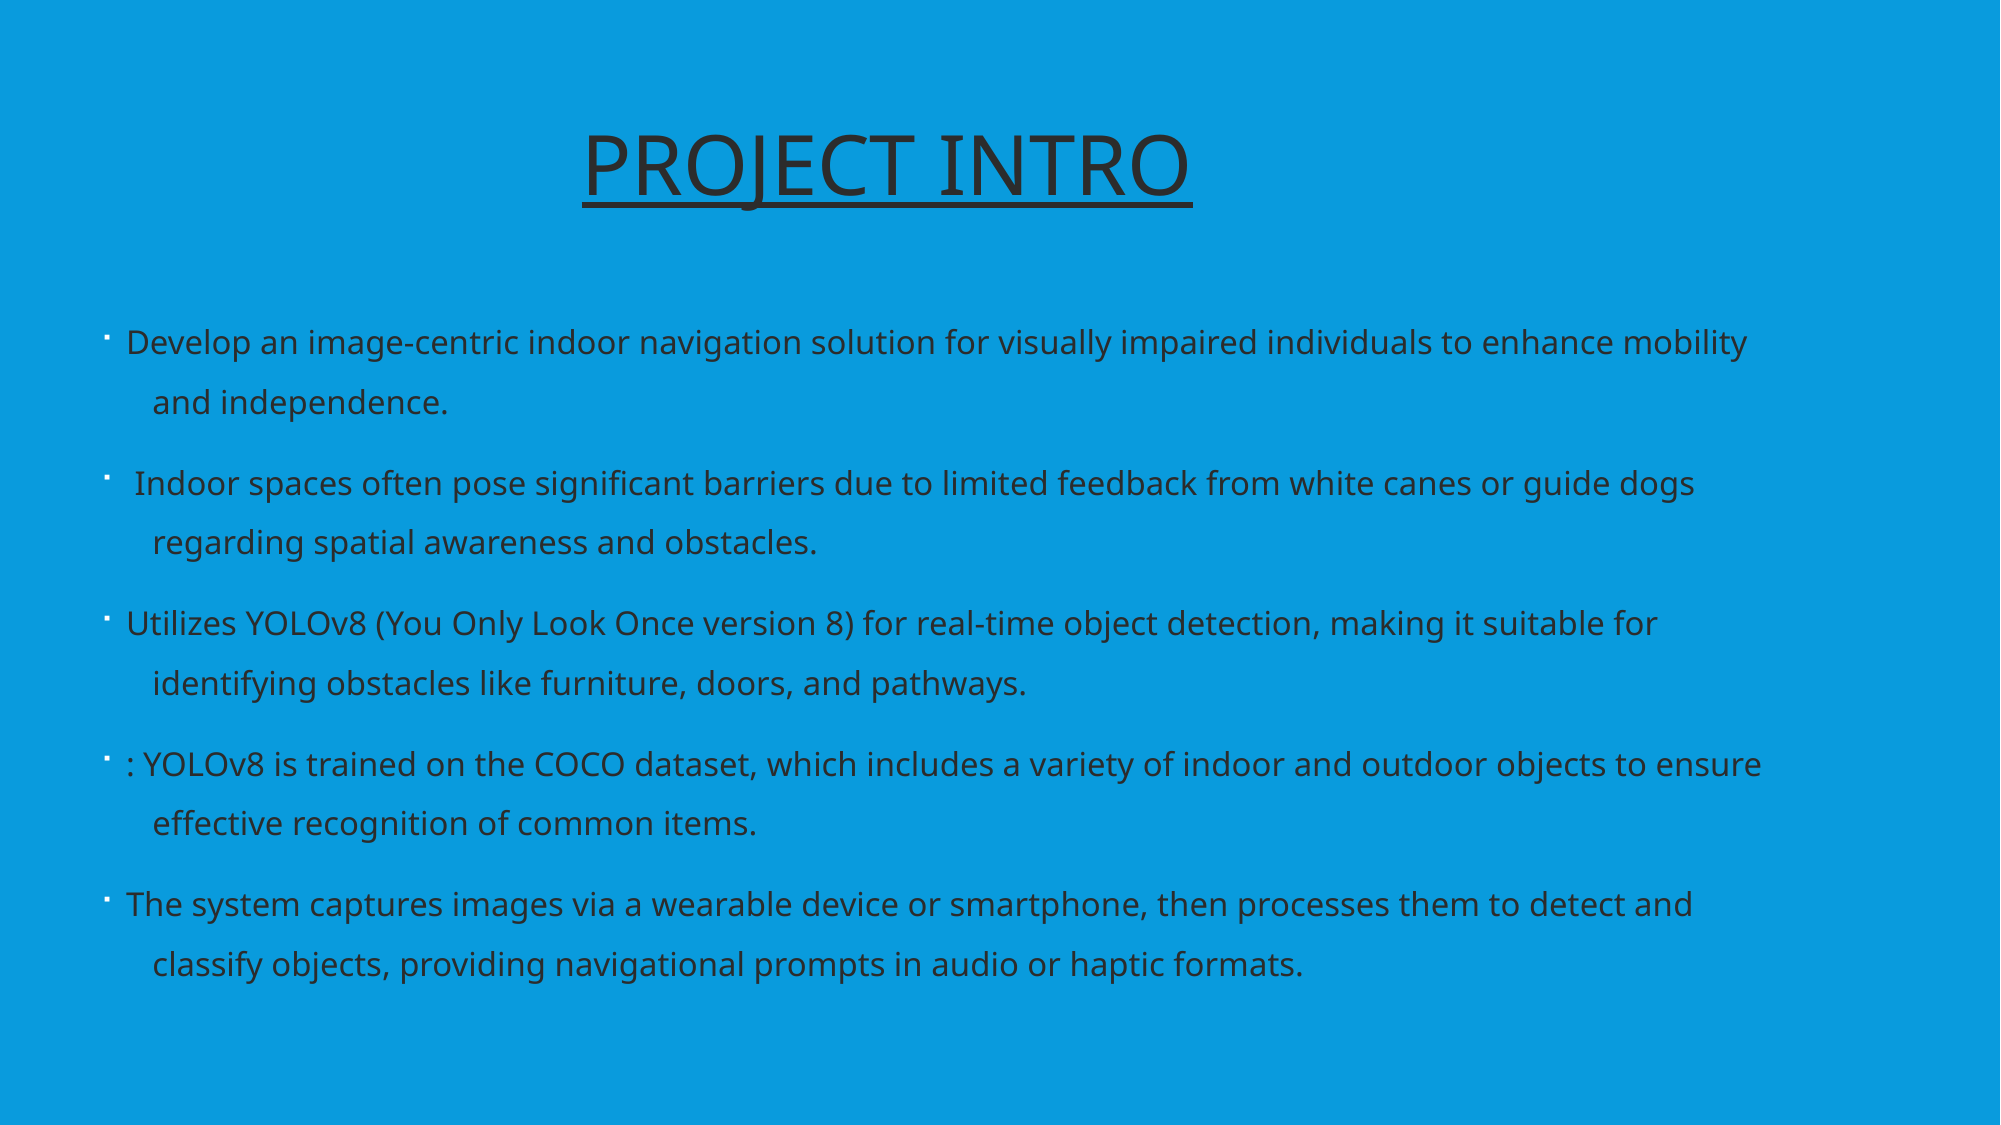

# Project intro
Develop an image-centric indoor navigation solution for visually impaired individuals to enhance mobility and independence.
 Indoor spaces often pose significant barriers due to limited feedback from white canes or guide dogs regarding spatial awareness and obstacles.
Utilizes YOLOv8 (You Only Look Once version 8) for real-time object detection, making it suitable for identifying obstacles like furniture, doors, and pathways.
: YOLOv8 is trained on the COCO dataset, which includes a variety of indoor and outdoor objects to ensure effective recognition of common items.
The system captures images via a wearable device or smartphone, then processes them to detect and classify objects, providing navigational prompts in audio or haptic formats.